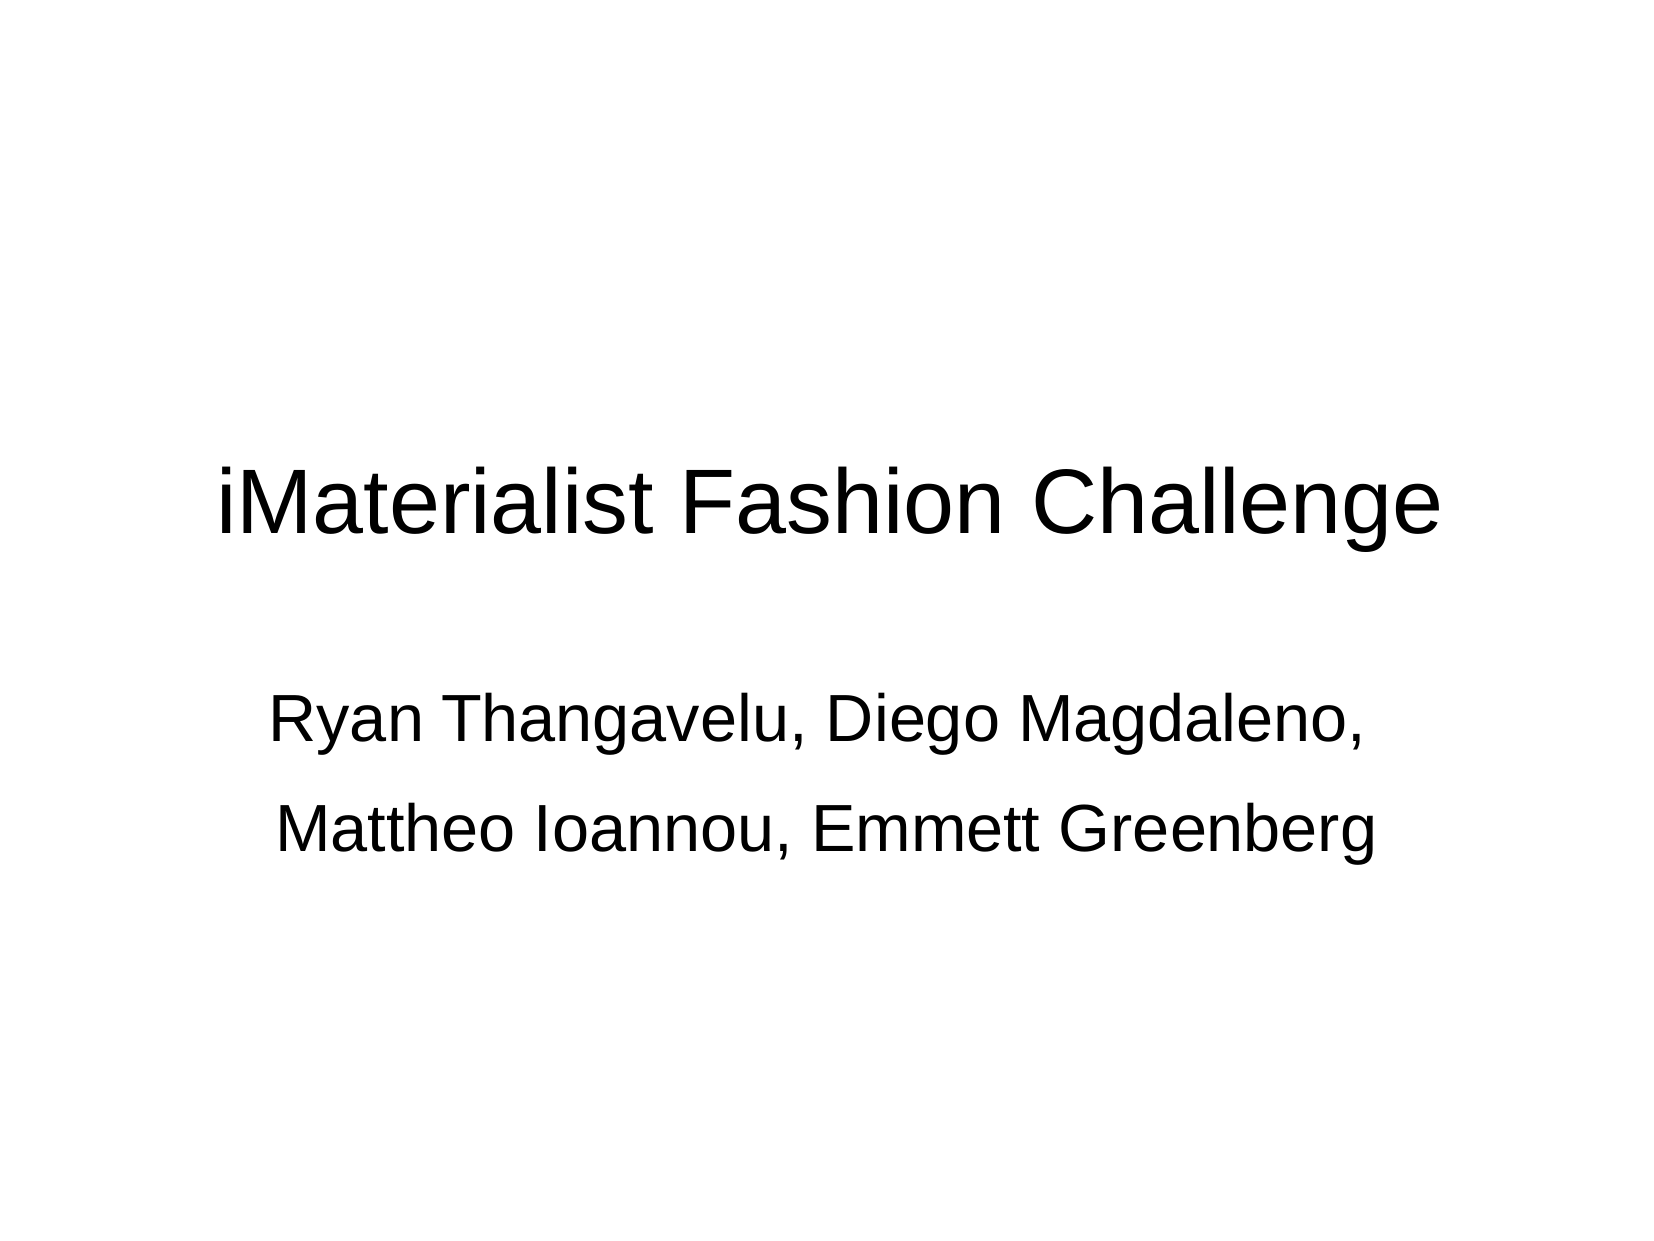

# iMaterialist Fashion Challenge
Ryan Thangavelu, Diego Magdaleno,
Mattheo Ioannou, Emmett Greenberg